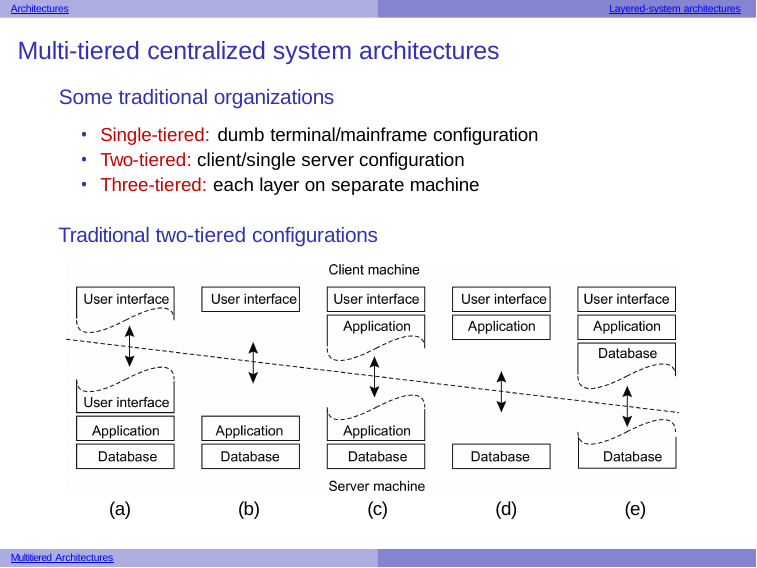

Architectures
Layered-system architectures
Multi-tiered centralized system architectures
Some traditional organizations
Single-tiered: dumb terminal/mainframe configuration
Two-tiered: client/single server configuration
Three-tiered: each layer on separate machine
Traditional two-tiered configurations
(a)
(b)
(c)
(d)
(e)
Multitiered Architectures